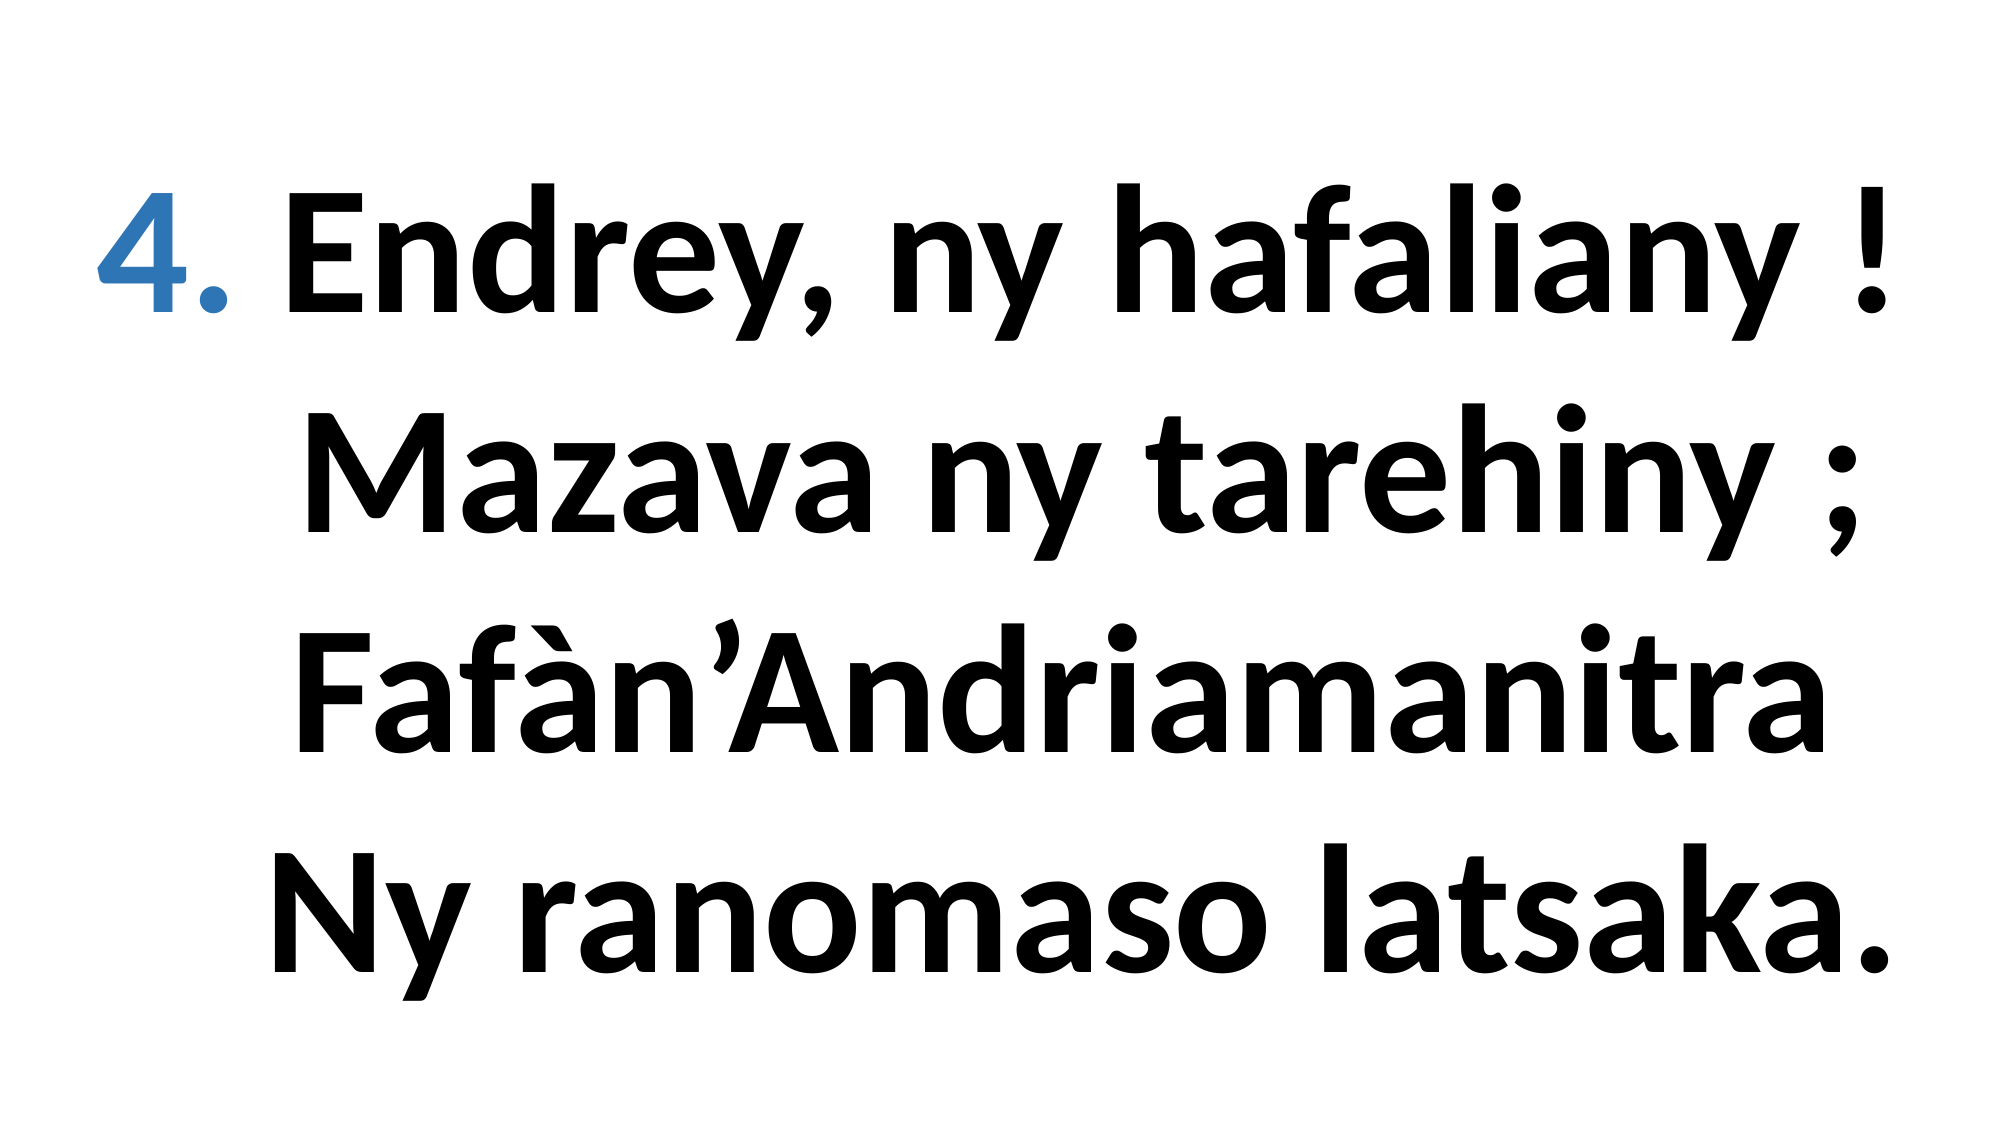

4. Endrey, ny hafaliany !
 Mazava ny tarehiny ;
 Fafàn’Andriamanitra
 Ny ranomaso latsaka.